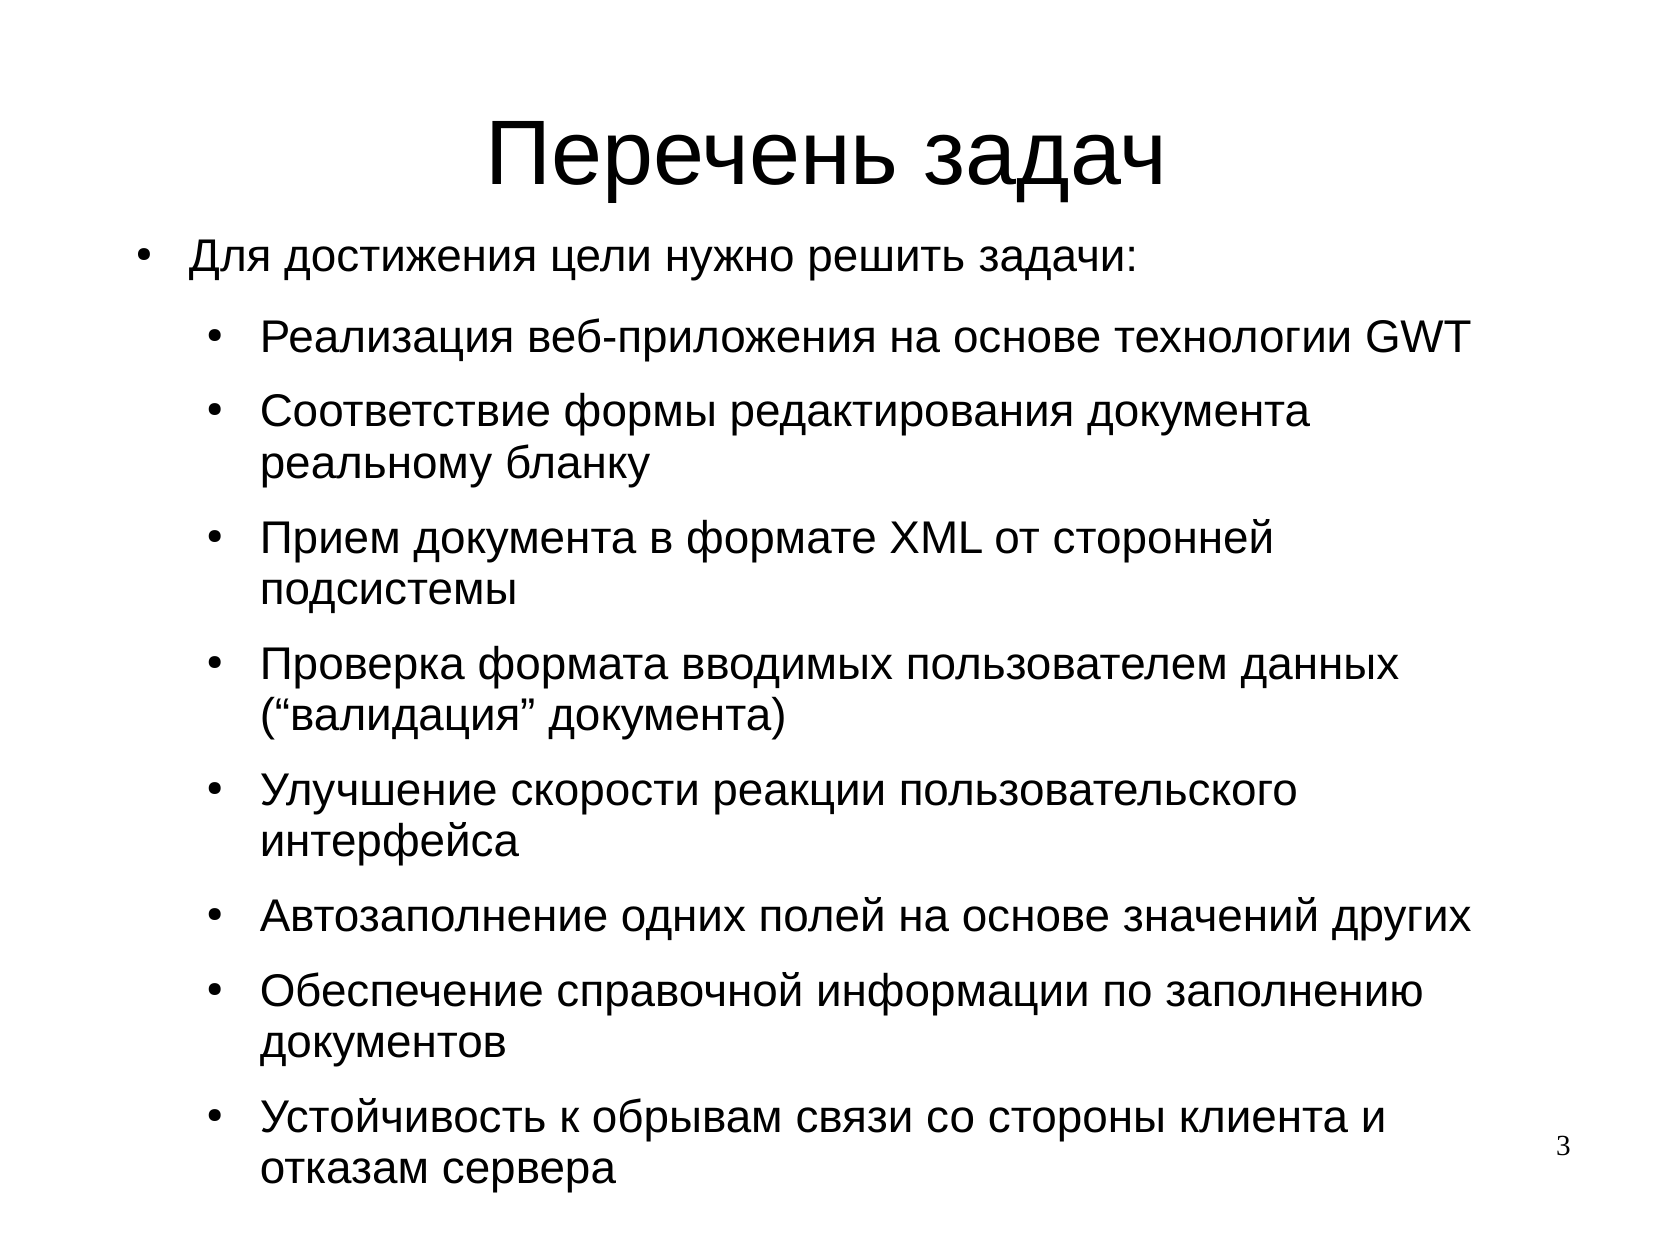

# Перечень задач
Для достижения цели нужно решить задачи:
Реализация веб-приложения на основе технологии GWT
Соответствие формы редактирования документа реальному бланку
Прием документа в формате XML от сторонней подсистемы
Проверка формата вводимых пользователем данных (“валидация” документа)
Улучшение скорости реакции пользовательского интерфейса
Автозаполнение одних полей на основе значений других
Обеспечение справочной информации по заполнению документов
Устойчивость к обрывам связи со стороны клиента и отказам сервера
3